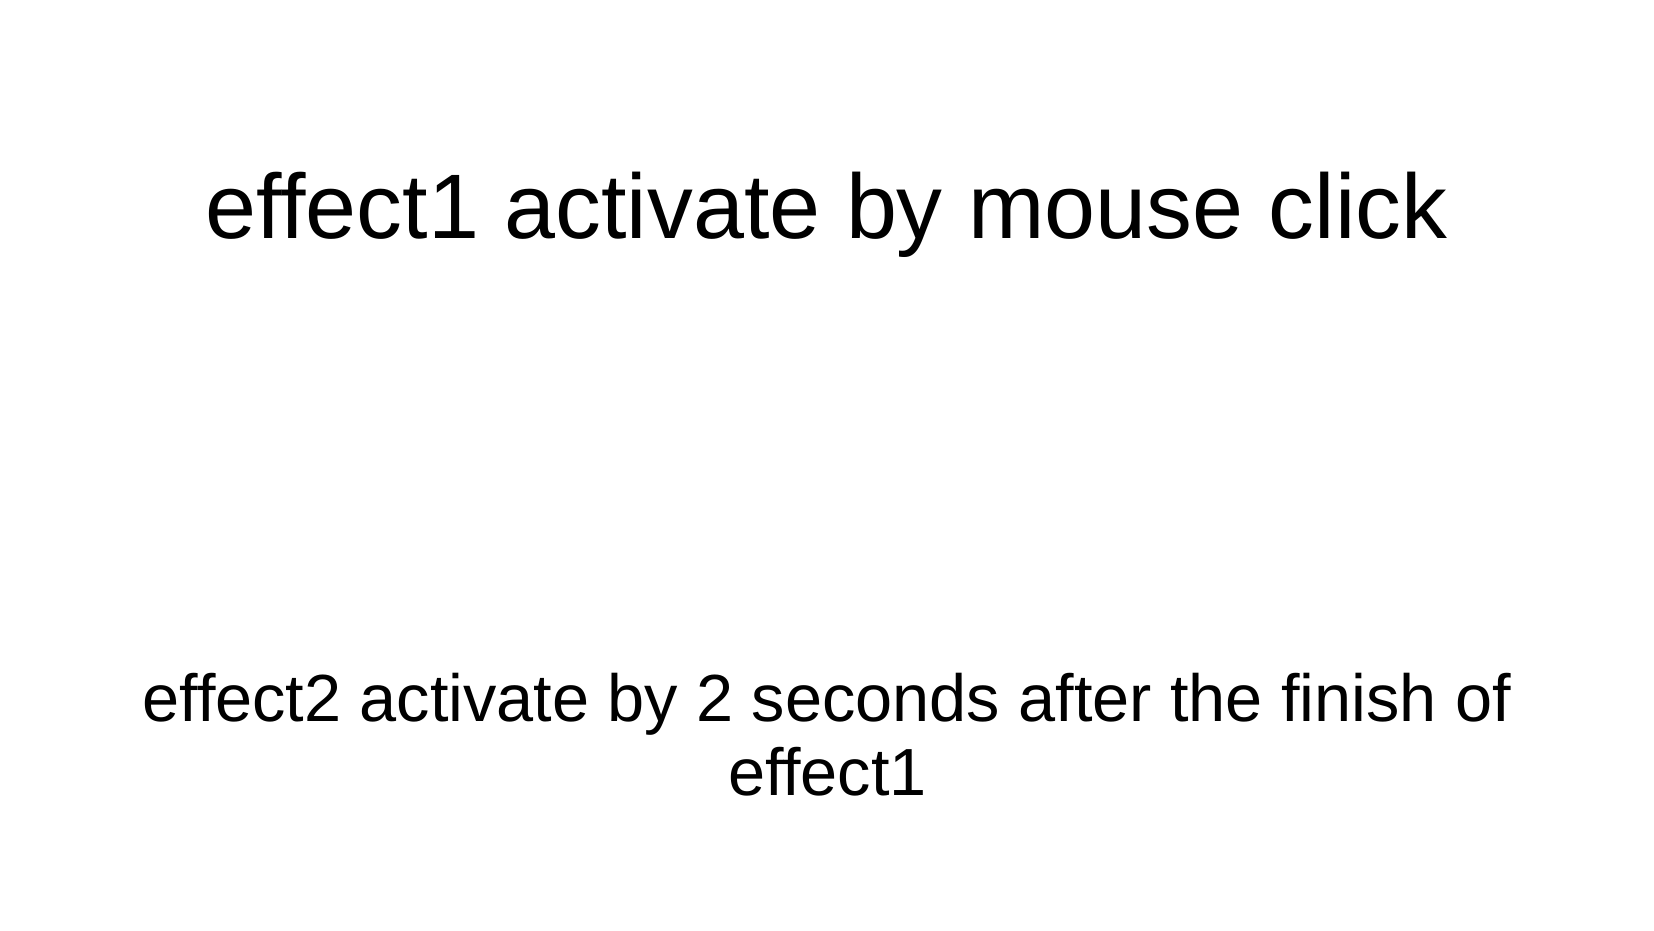

# effect1 activate by mouse click
effect2 activate by 2 seconds after the finish of effect1